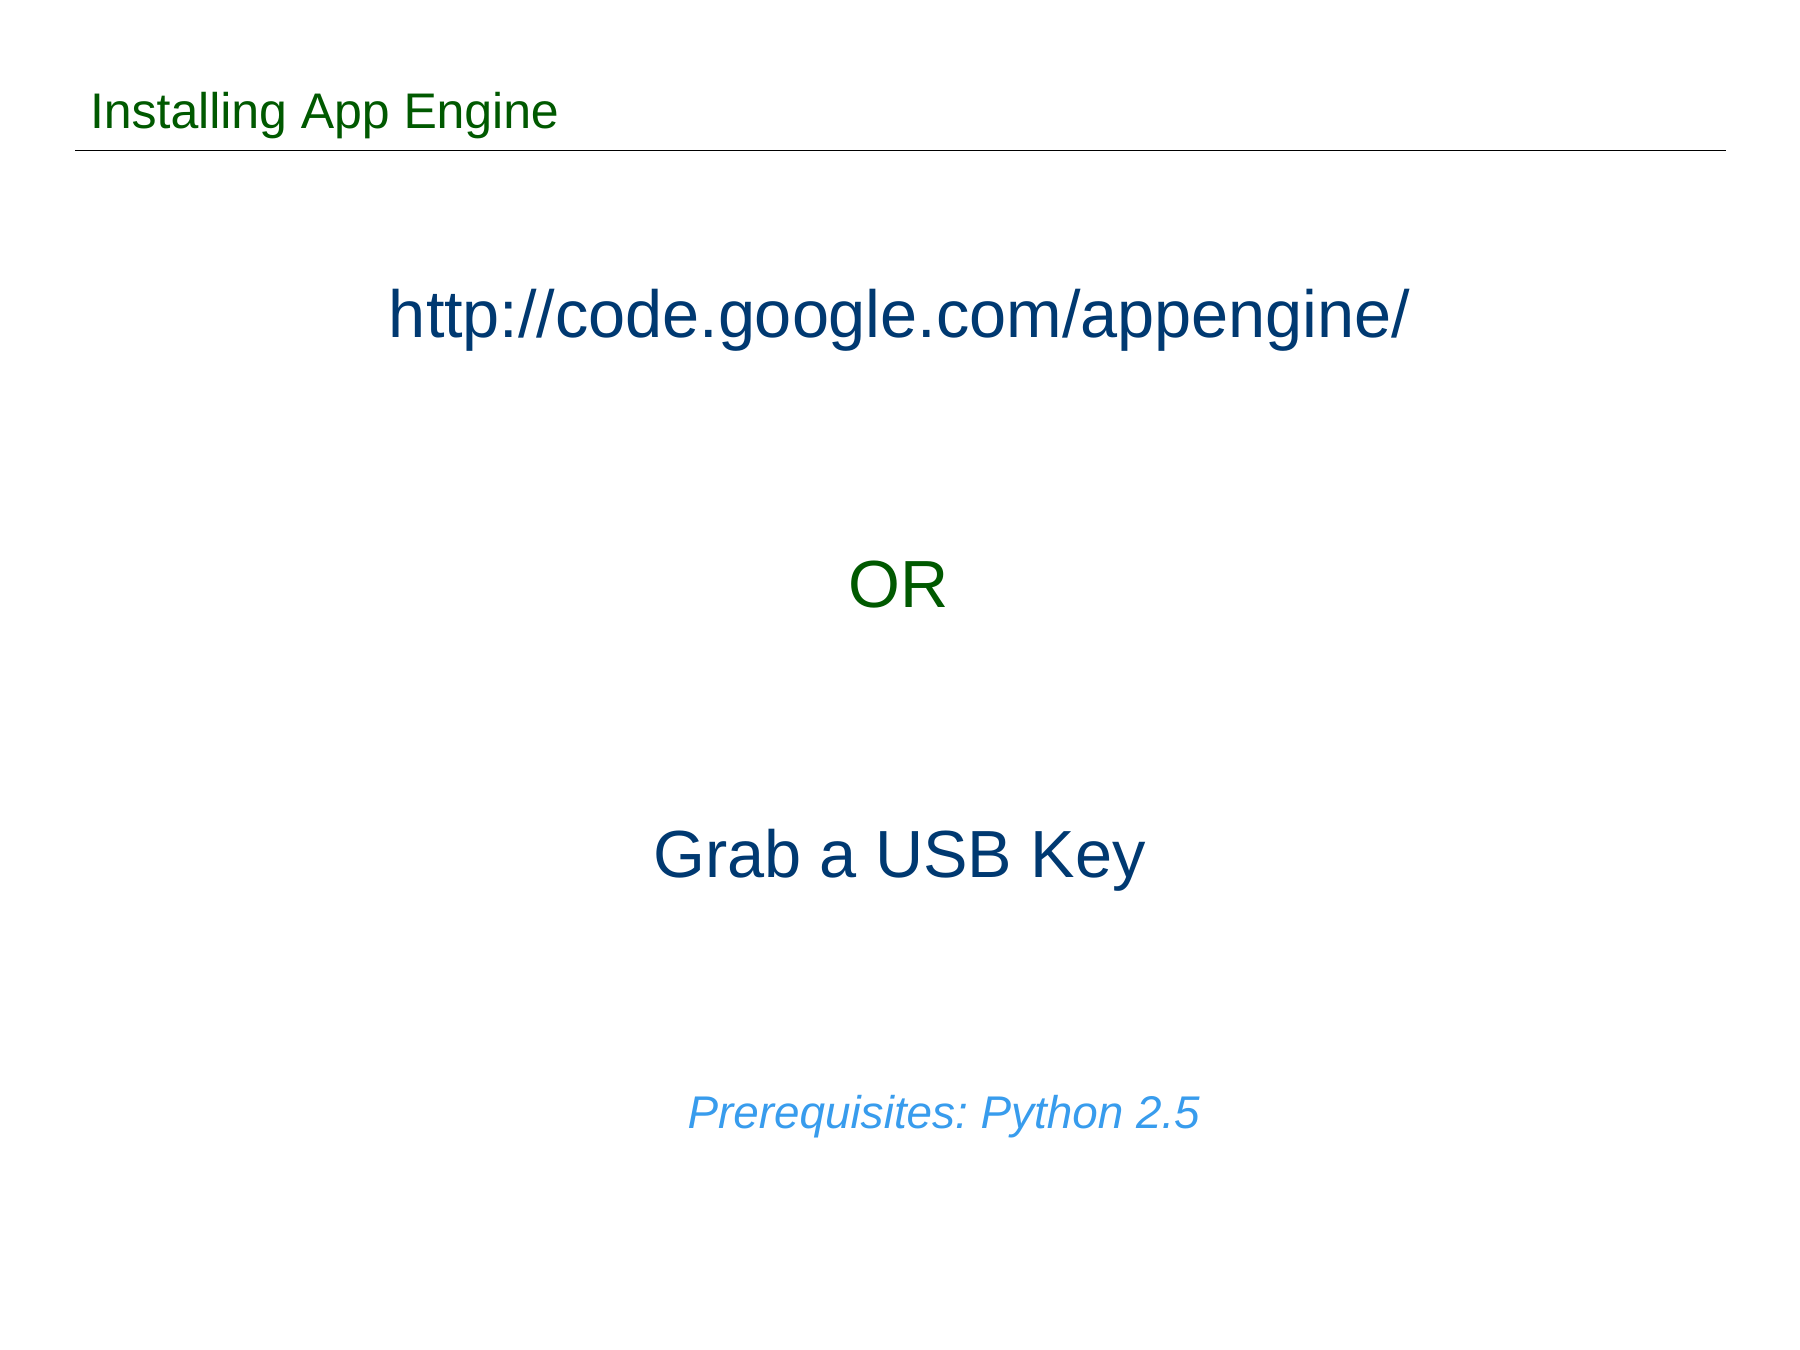

# Installing App Engine
http://code.google.com/appengine/
OR
Grab a USB Key
Prerequisites: Python 2.5